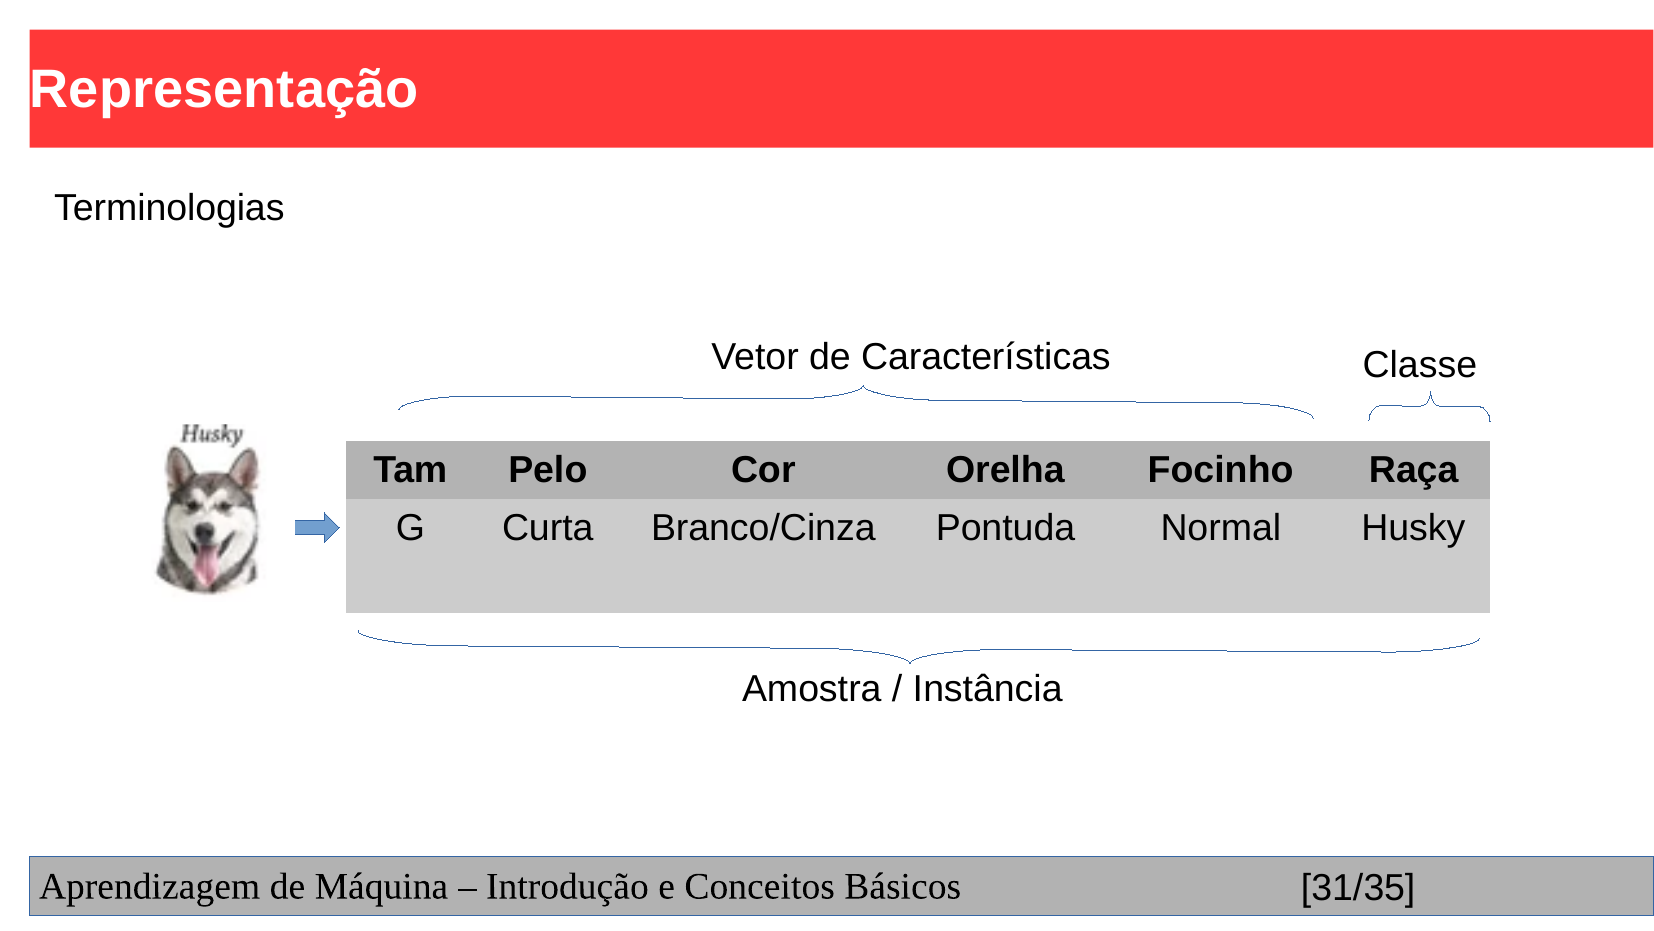

# Representação
Terminologias
| Tam | Pelo | Cor | Orelha | Focinho | Raça |
| --- | --- | --- | --- | --- | --- |
| G | Curta | Branco/Cinza | Pontuda | Normal | Husky |
Vetor de Características
Classe
Amostra / Instância